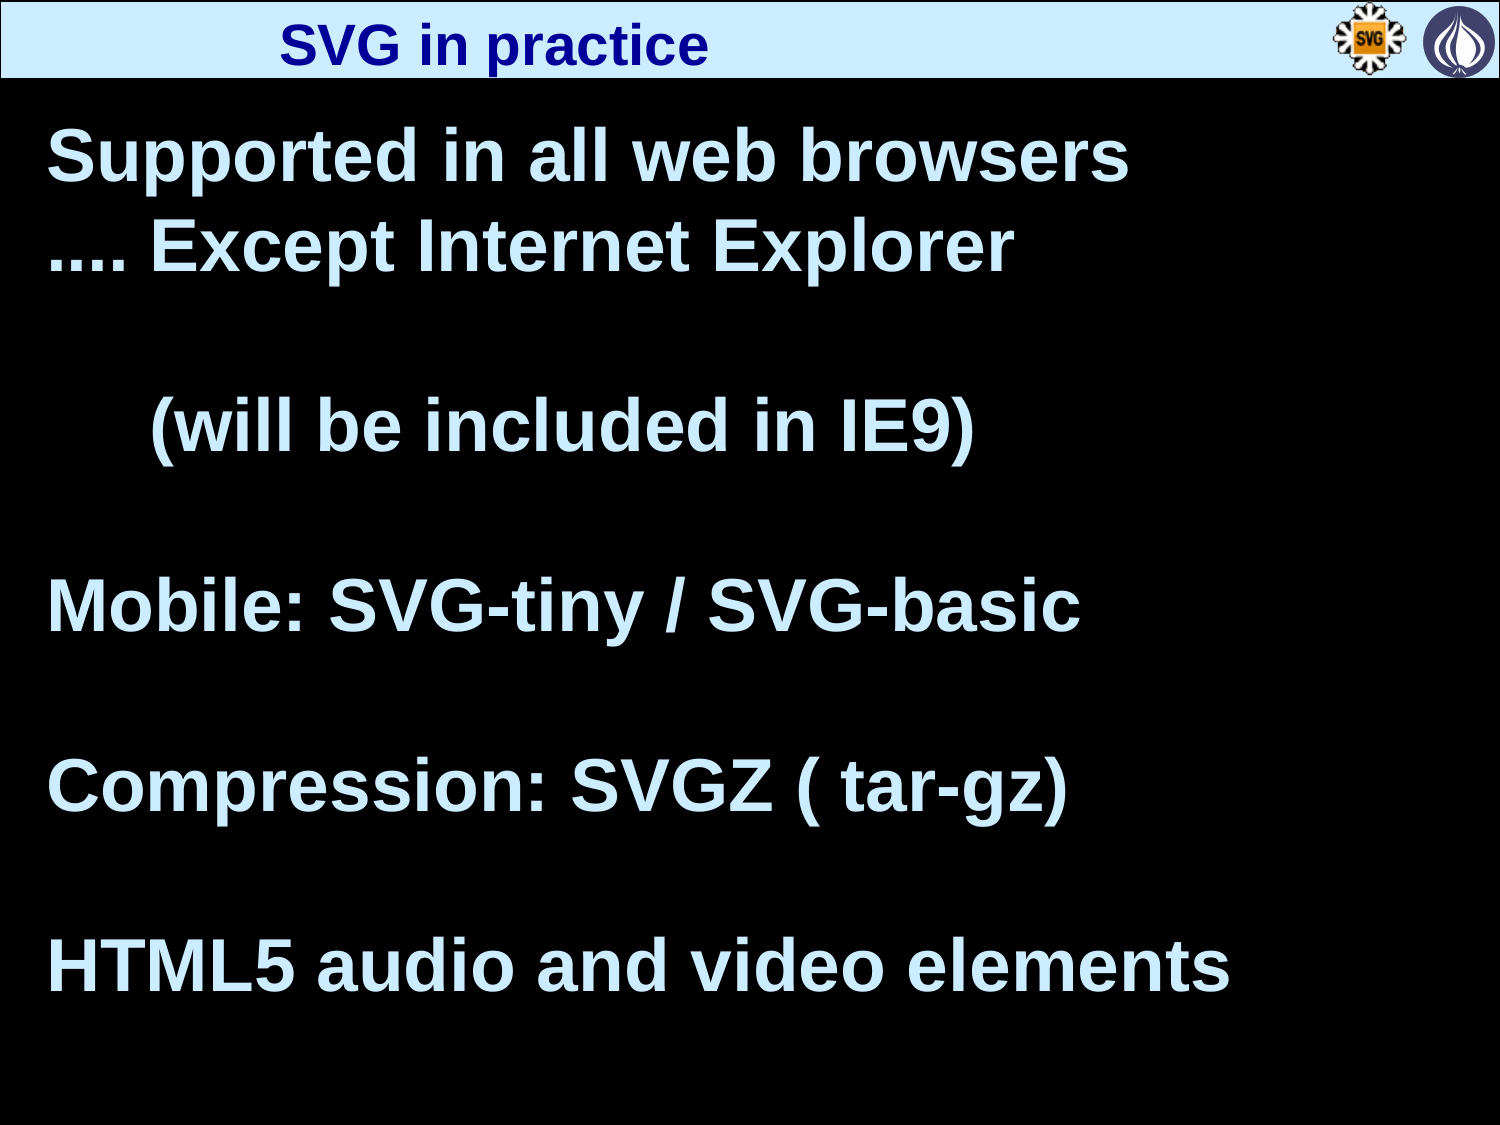

SVG in practice
Supported in all web browsers
.... Except Internet Explorer
 (will be included in IE9)
Mobile: SVG-tiny / SVG-basic
Compression: SVGZ ( tar-gz)
HTML5 audio and video elements